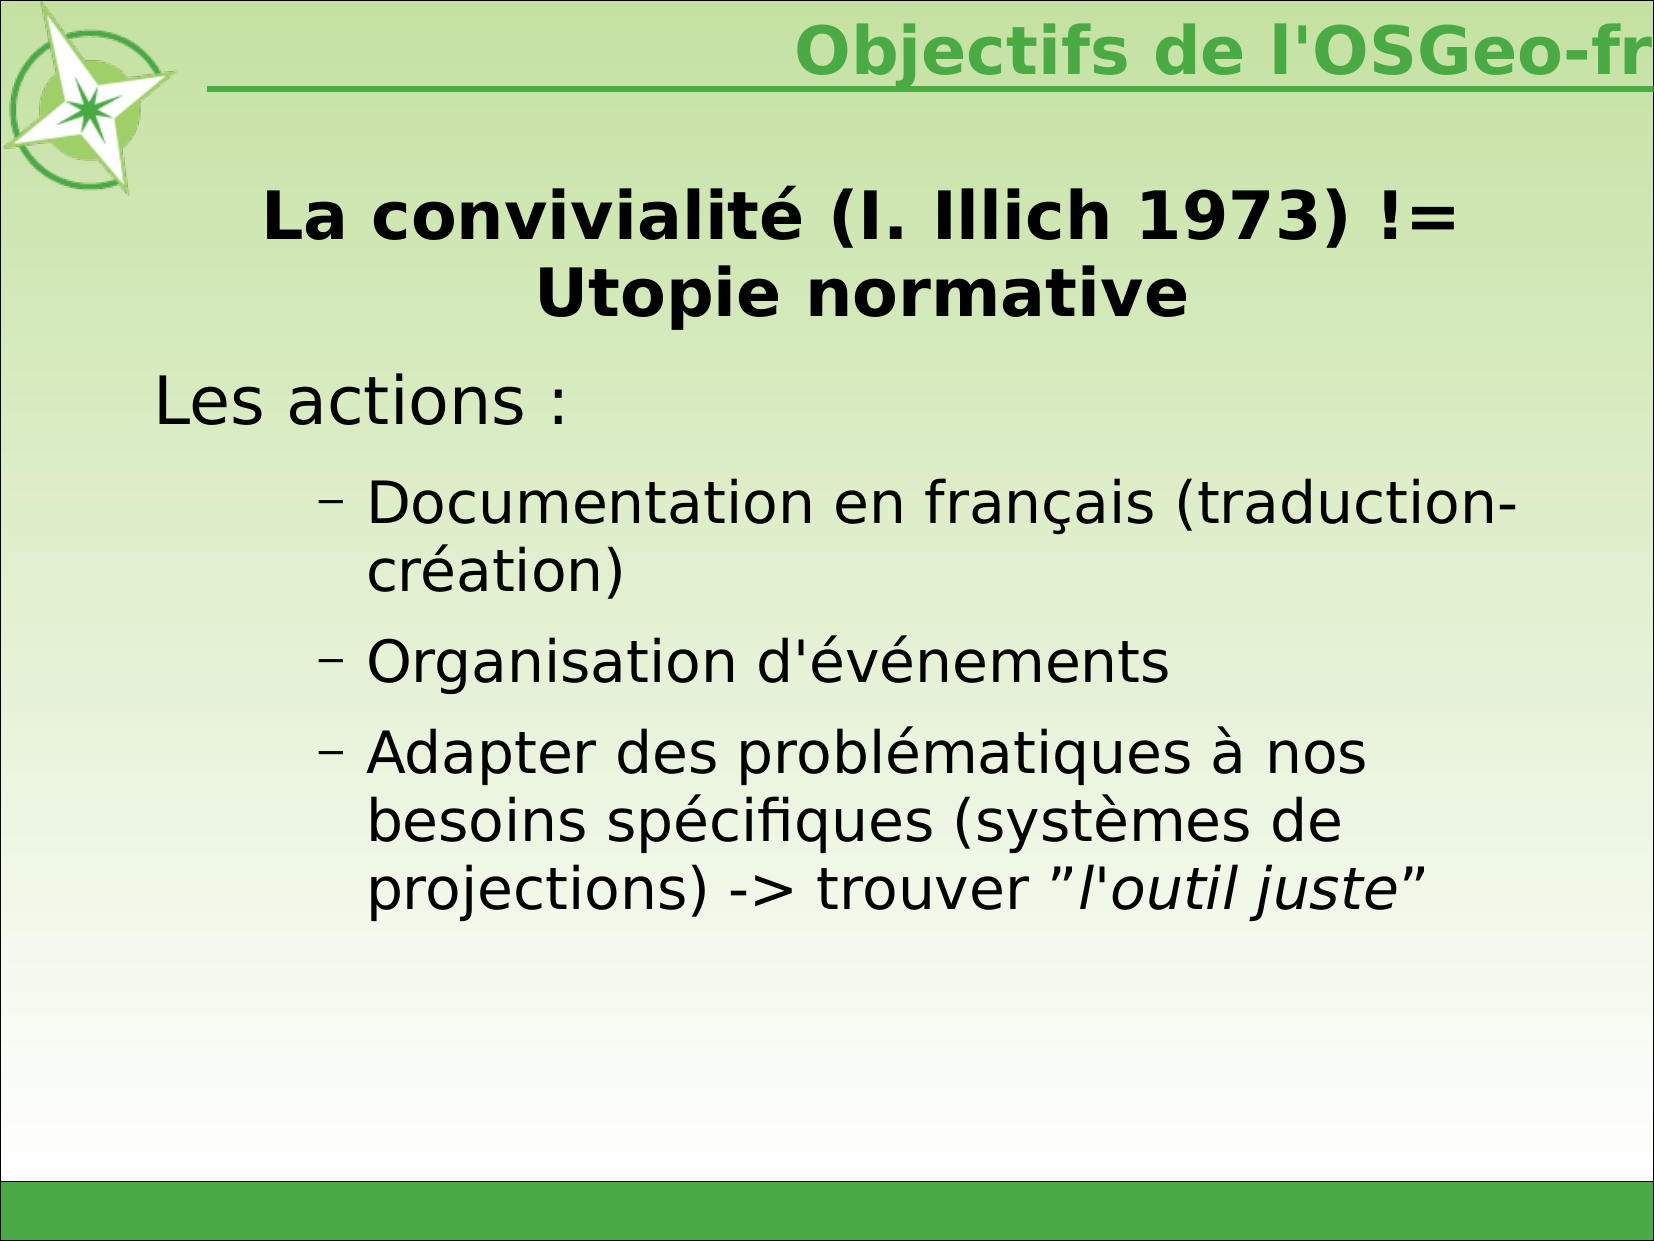

# Objectifs de l'OSGeo-fr
La convivialité (I. Illich 1973) != Utopie normative
Les actions :
Documentation en français (traduction-création)
Organisation d'événements
Adapter des problématiques à nos besoins spécifiques (systèmes de projections) -> trouver ”l'outil juste”